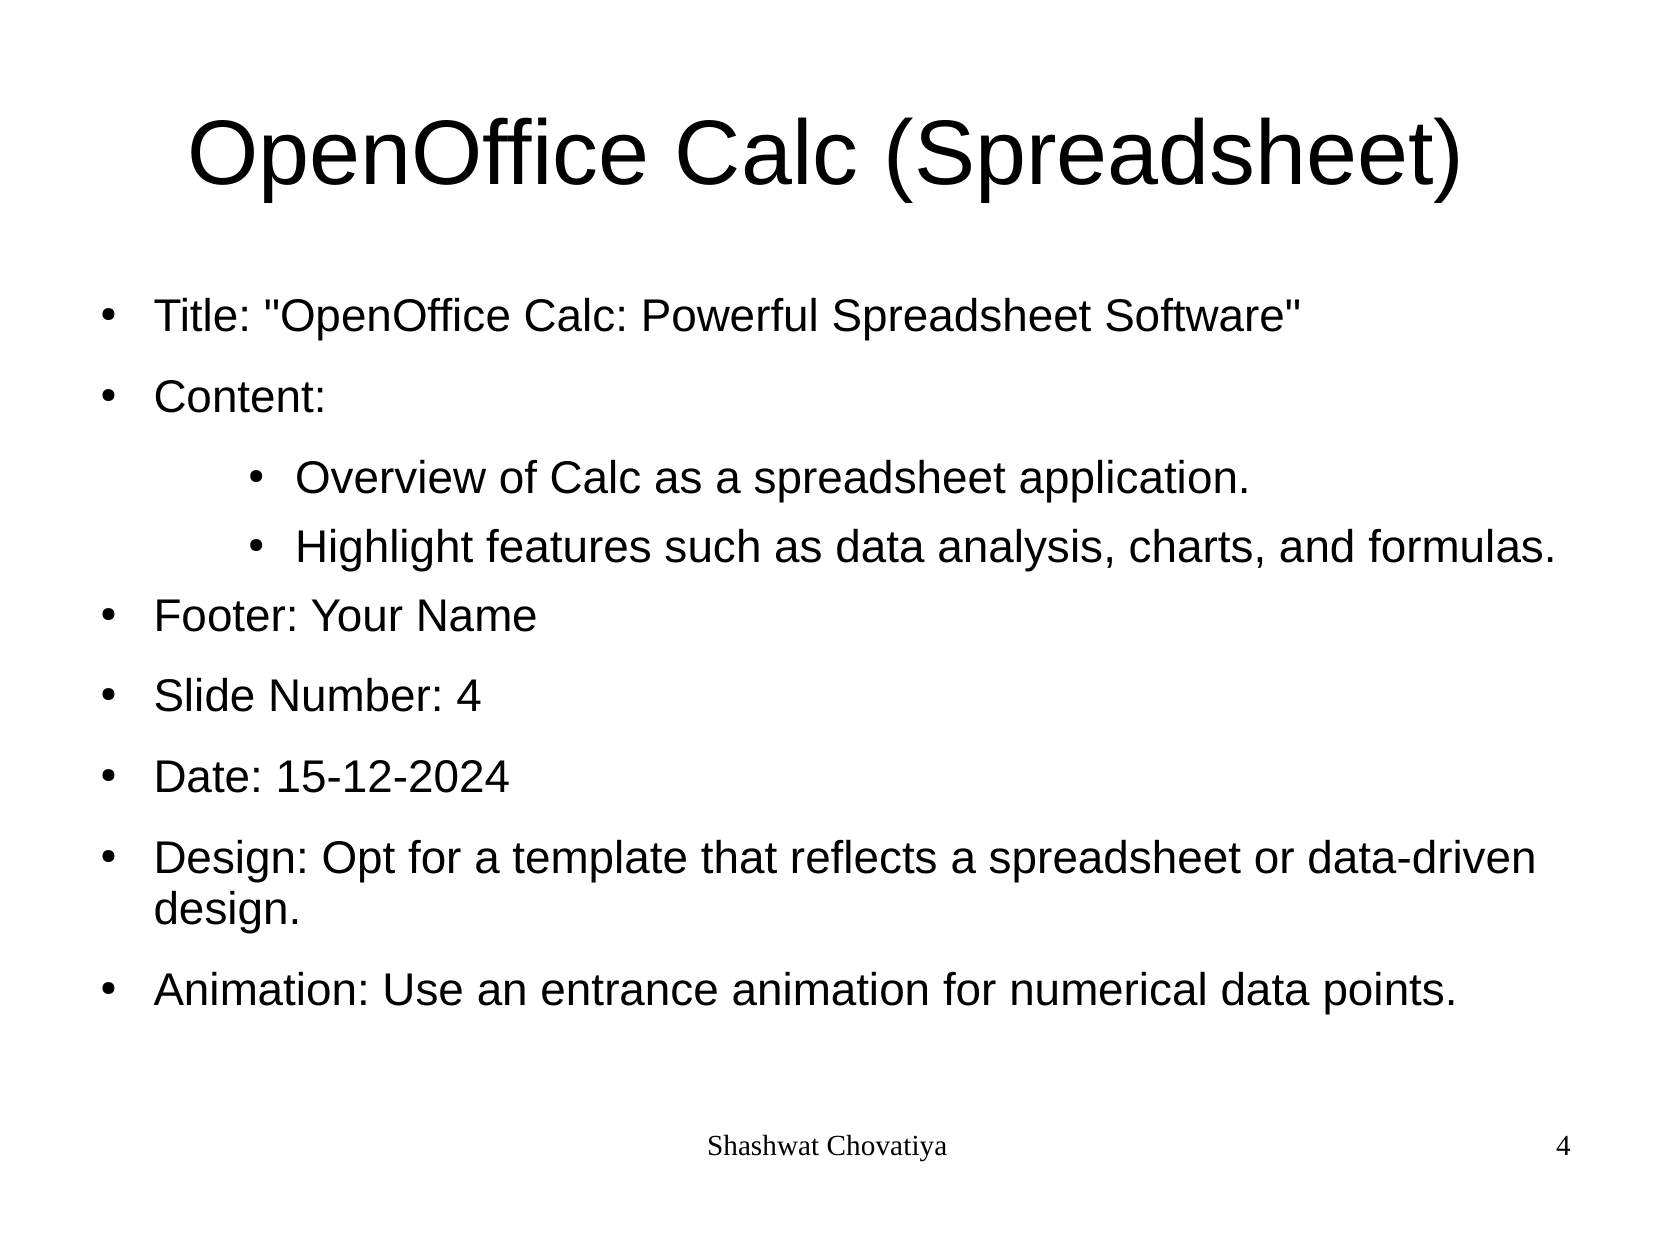

# OpenOffice Calc (Spreadsheet)
Title: "OpenOffice Calc: Powerful Spreadsheet Software"
Content:
Overview of Calc as a spreadsheet application.
Highlight features such as data analysis, charts, and formulas.
Footer: Your Name
Slide Number: 4
Date: 15-12-2024
Design: Opt for a template that reflects a spreadsheet or data-driven design.
Animation: Use an entrance animation for numerical data points.
Shashwat Chovatiya
4